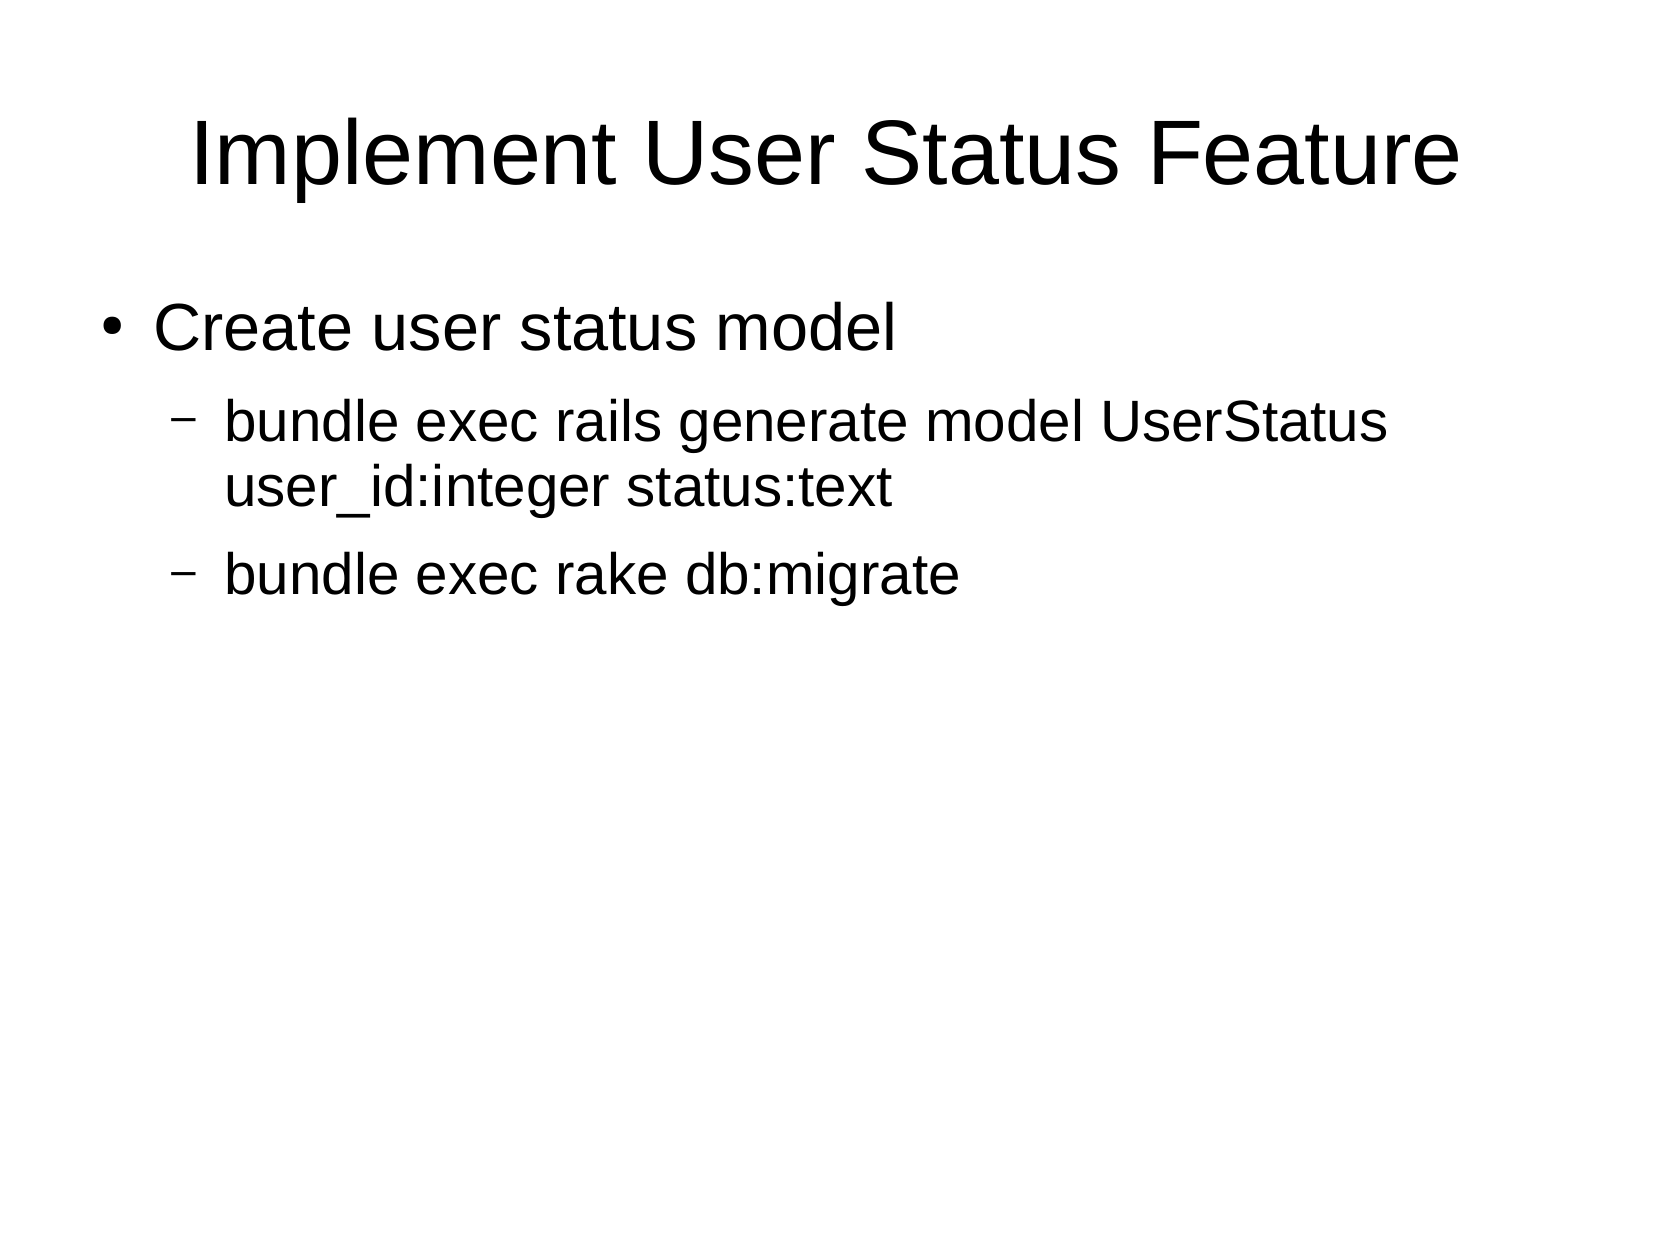

# Implement User Status Feature
Create user status model
bundle exec rails generate model UserStatus user_id:integer status:text
bundle exec rake db:migrate